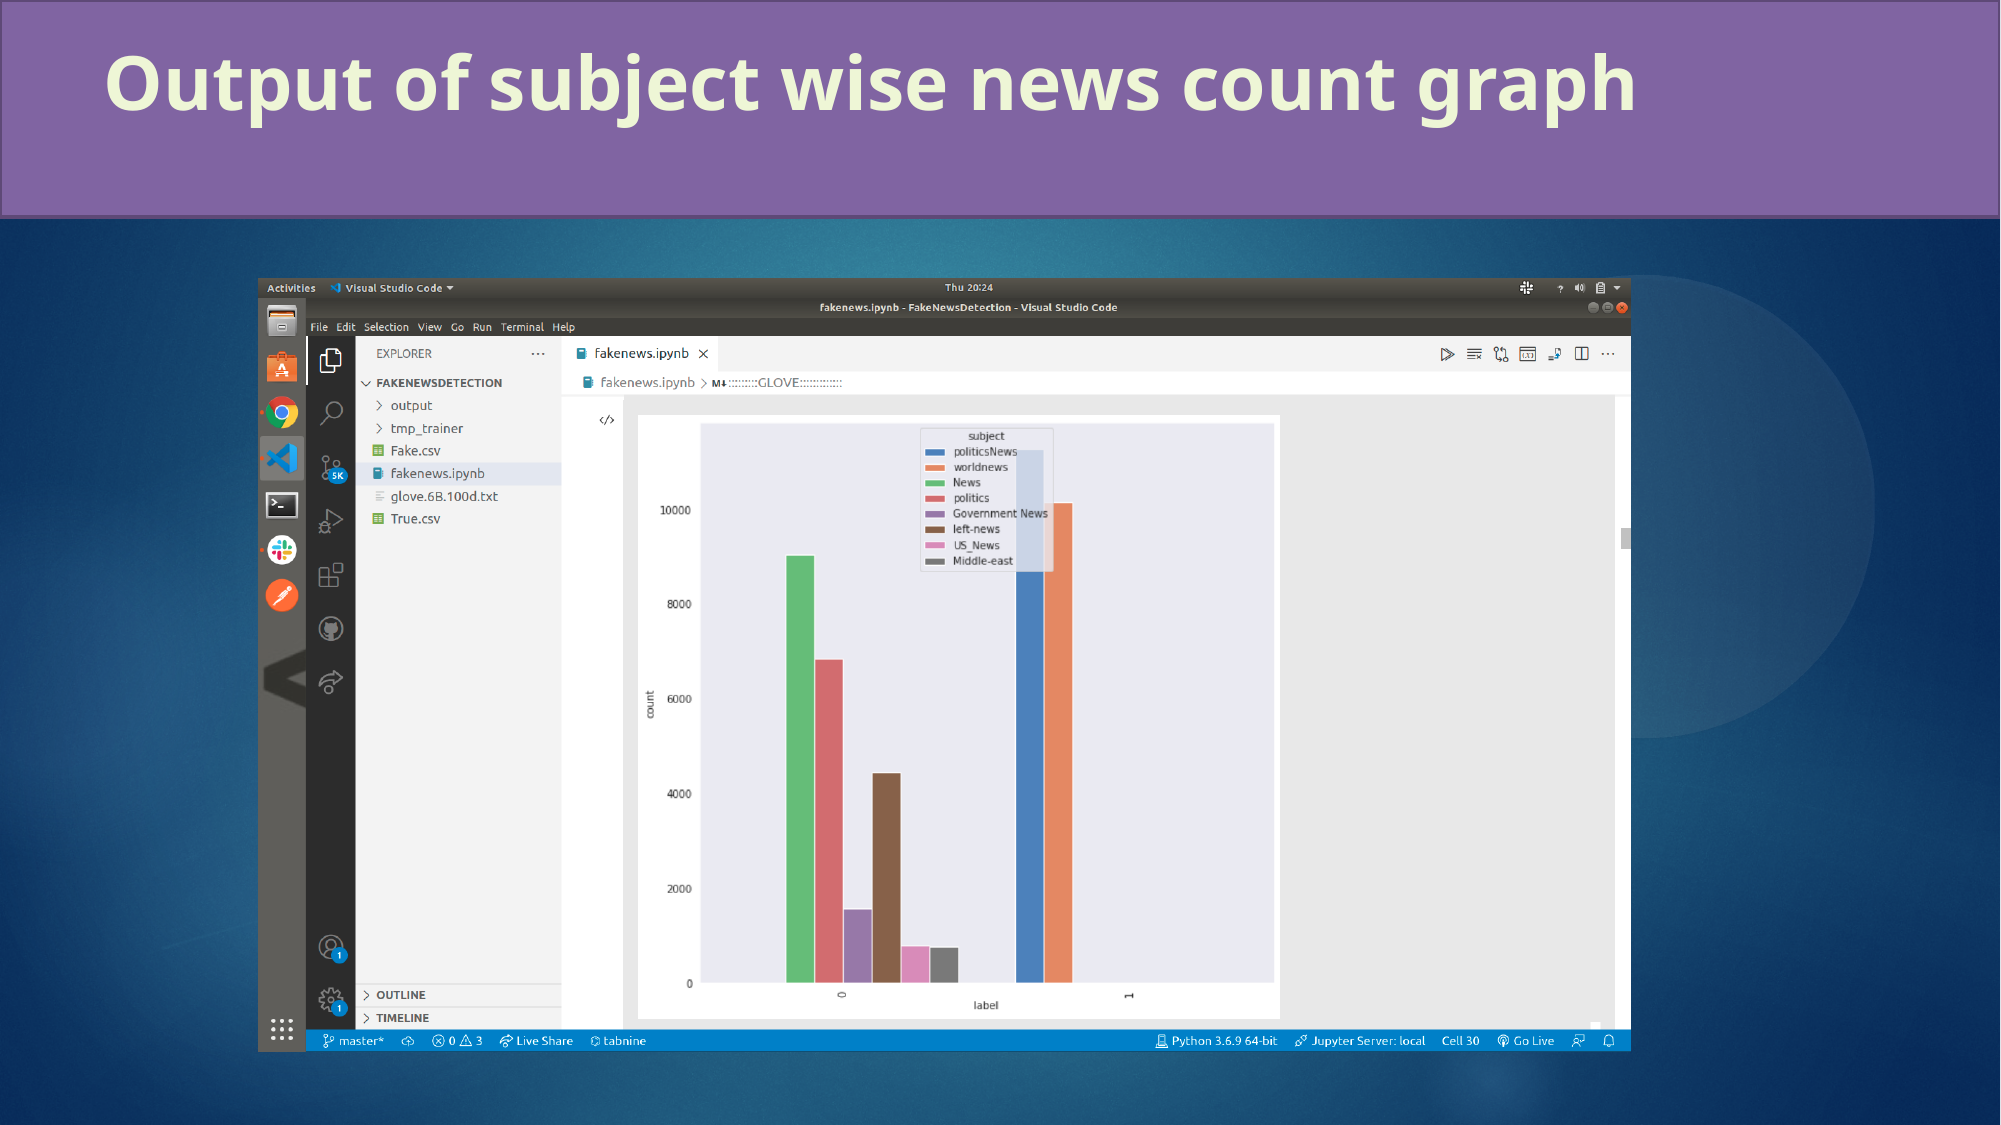

Output of subject wise news count graph